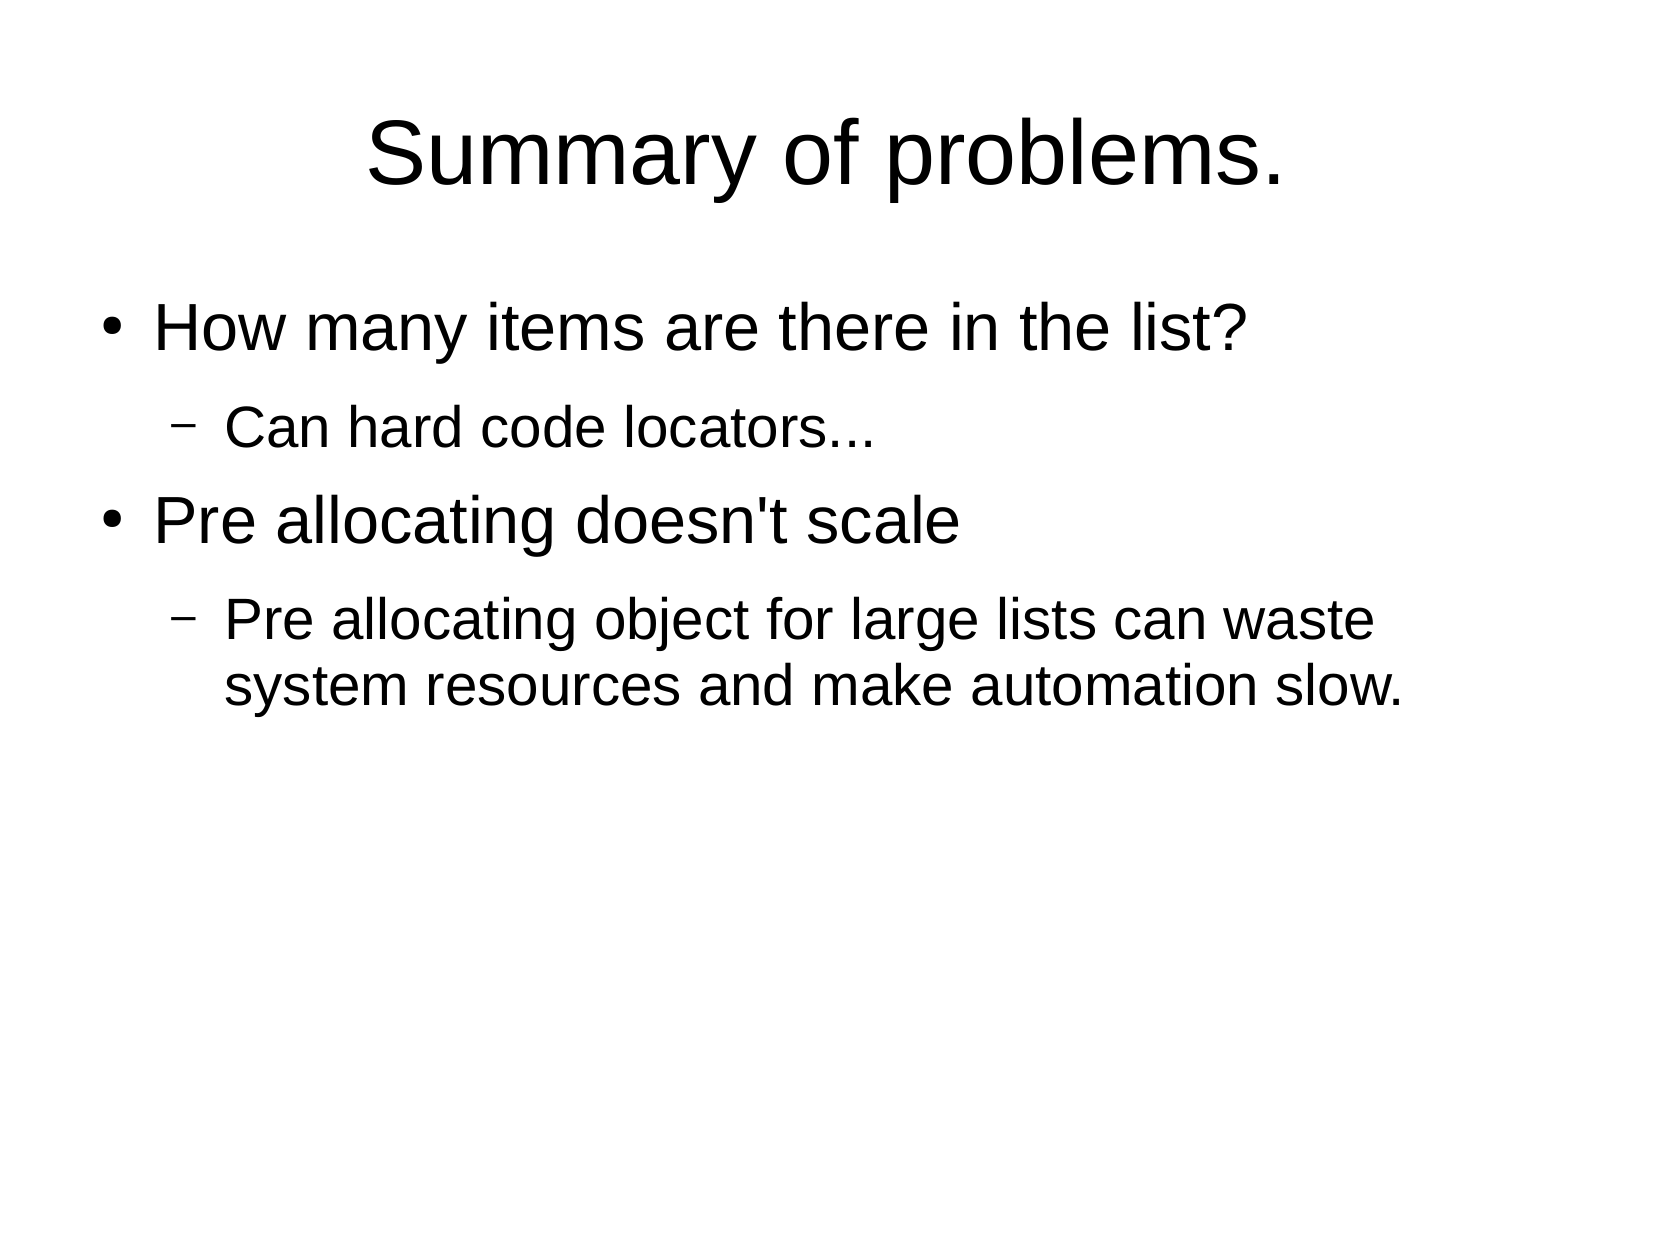

# Summary of problems.
How many items are there in the list?
Can hard code locators...
Pre allocating doesn't scale
Pre allocating object for large lists can waste system resources and make automation slow.